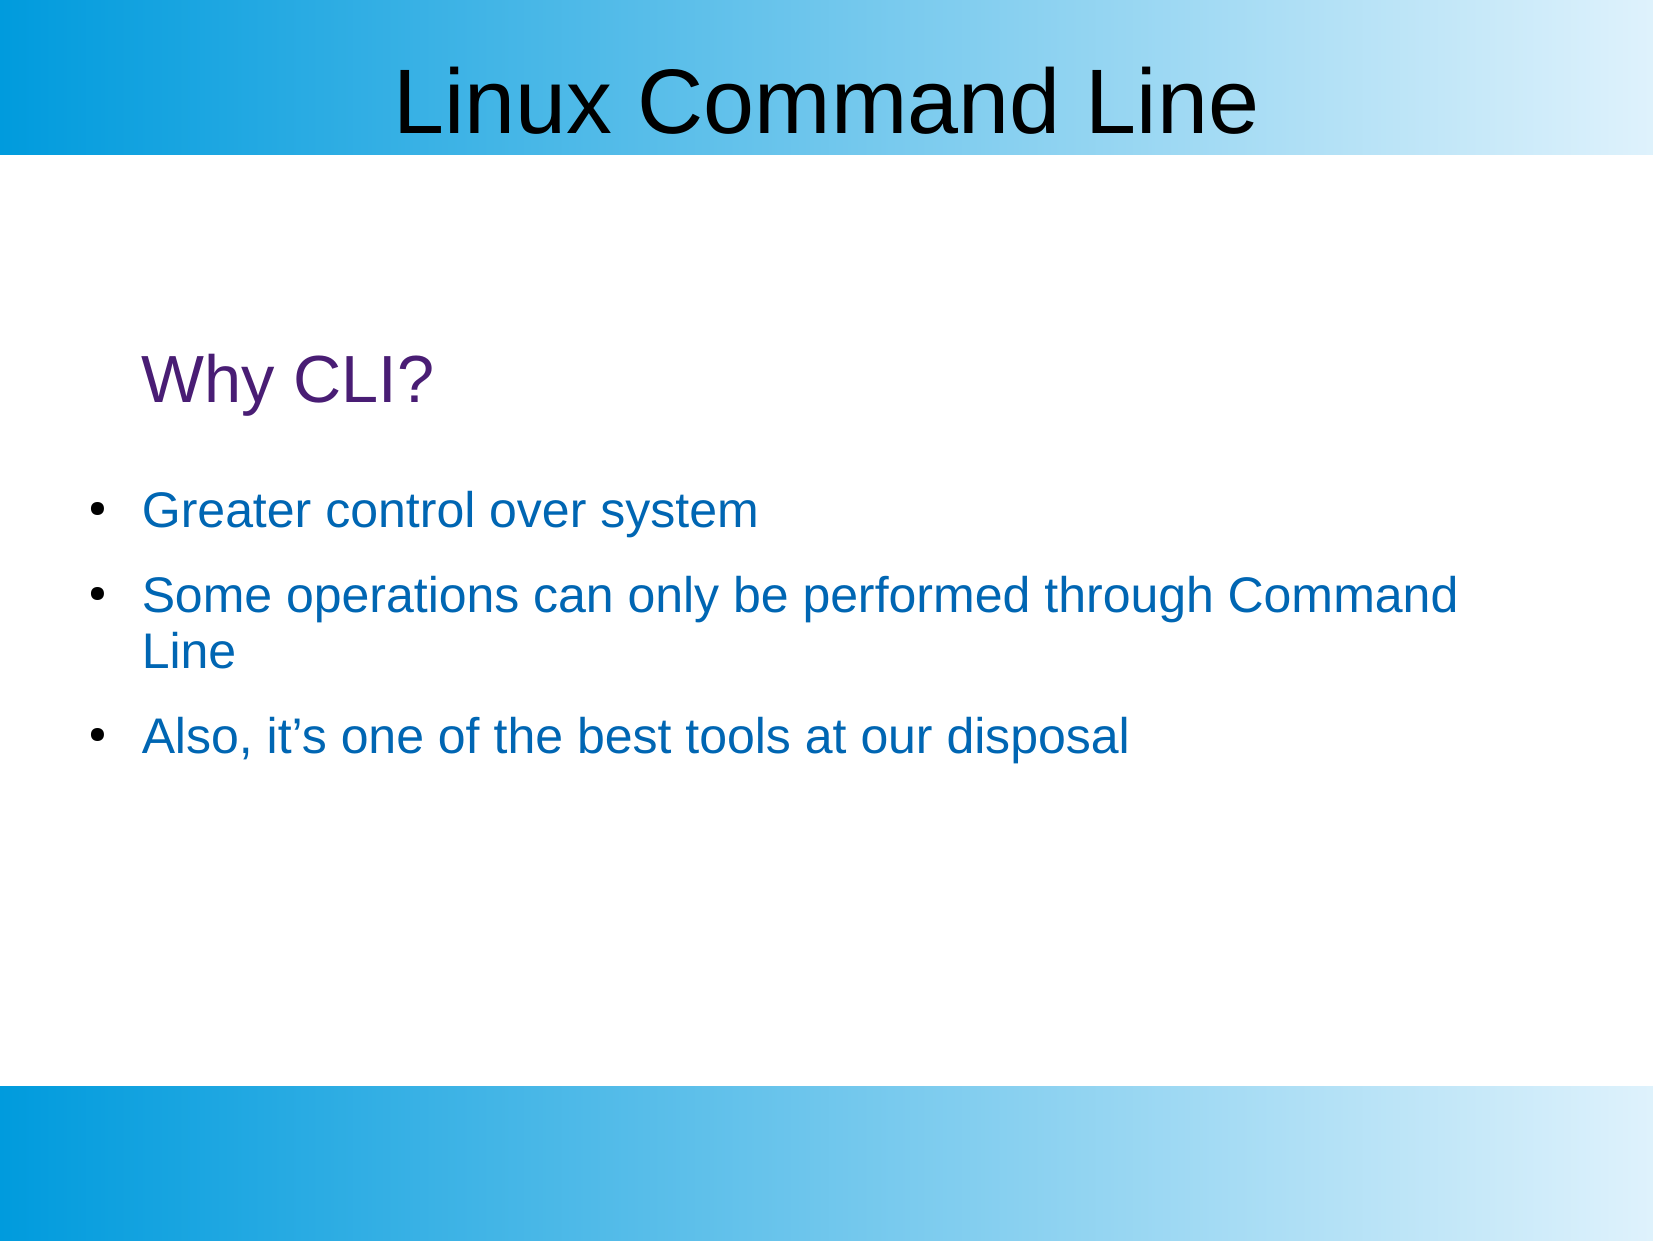

Linux Command Line
# Why CLI?
Greater control over system
Some operations can only be performed through Command Line
Also, it’s one of the best tools at our disposal